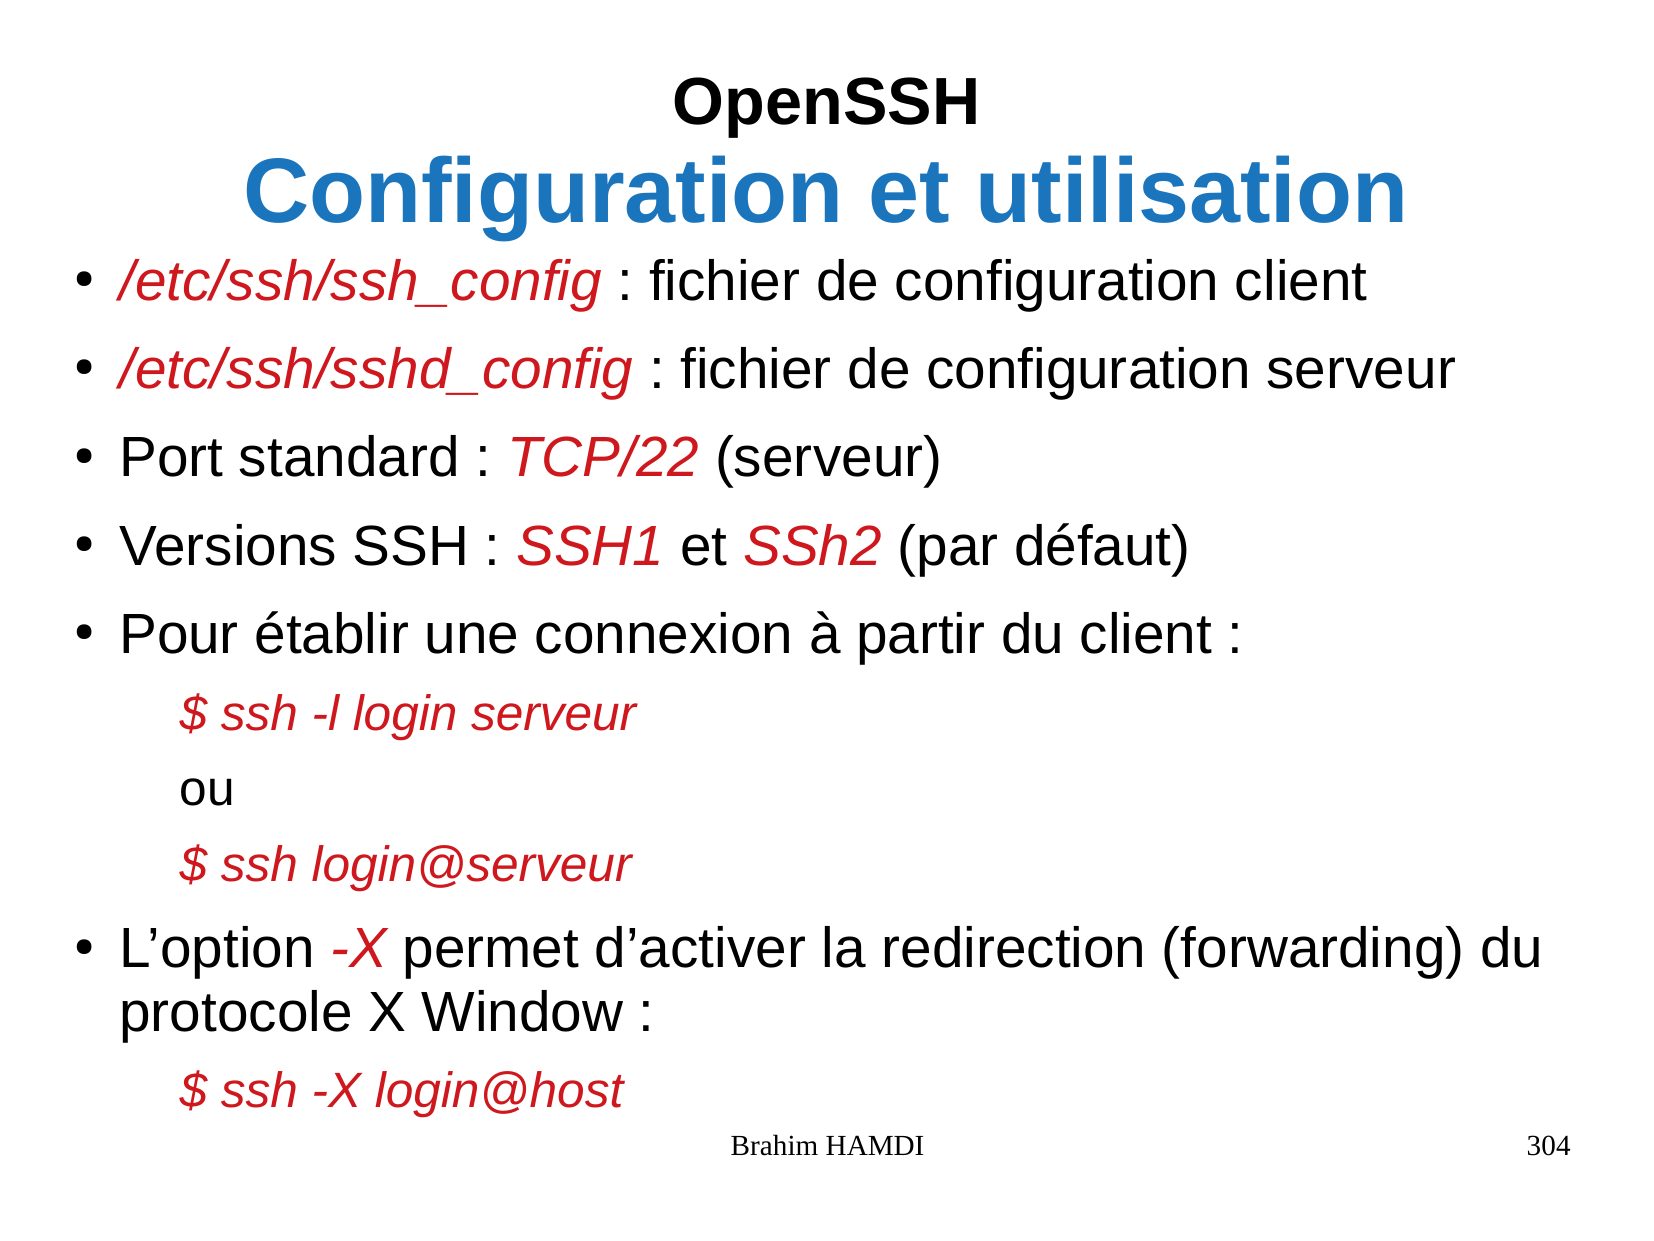

# OpenSSH Configuration et utilisation
/etc/ssh/ssh_config : fichier de configuration client
/etc/ssh/sshd_config : fichier de configuration serveur
Port standard : TCP/22 (serveur)
Versions SSH : SSH1 et SSh2 (par défaut)
Pour établir une connexion à partir du client :
$ ssh -l login serveur
ou
$ ssh login@serveur
L’option -X permet d’activer la redirection (forwarding) du protocole X Window :
$ ssh -X login@host
Brahim HAMDI
304